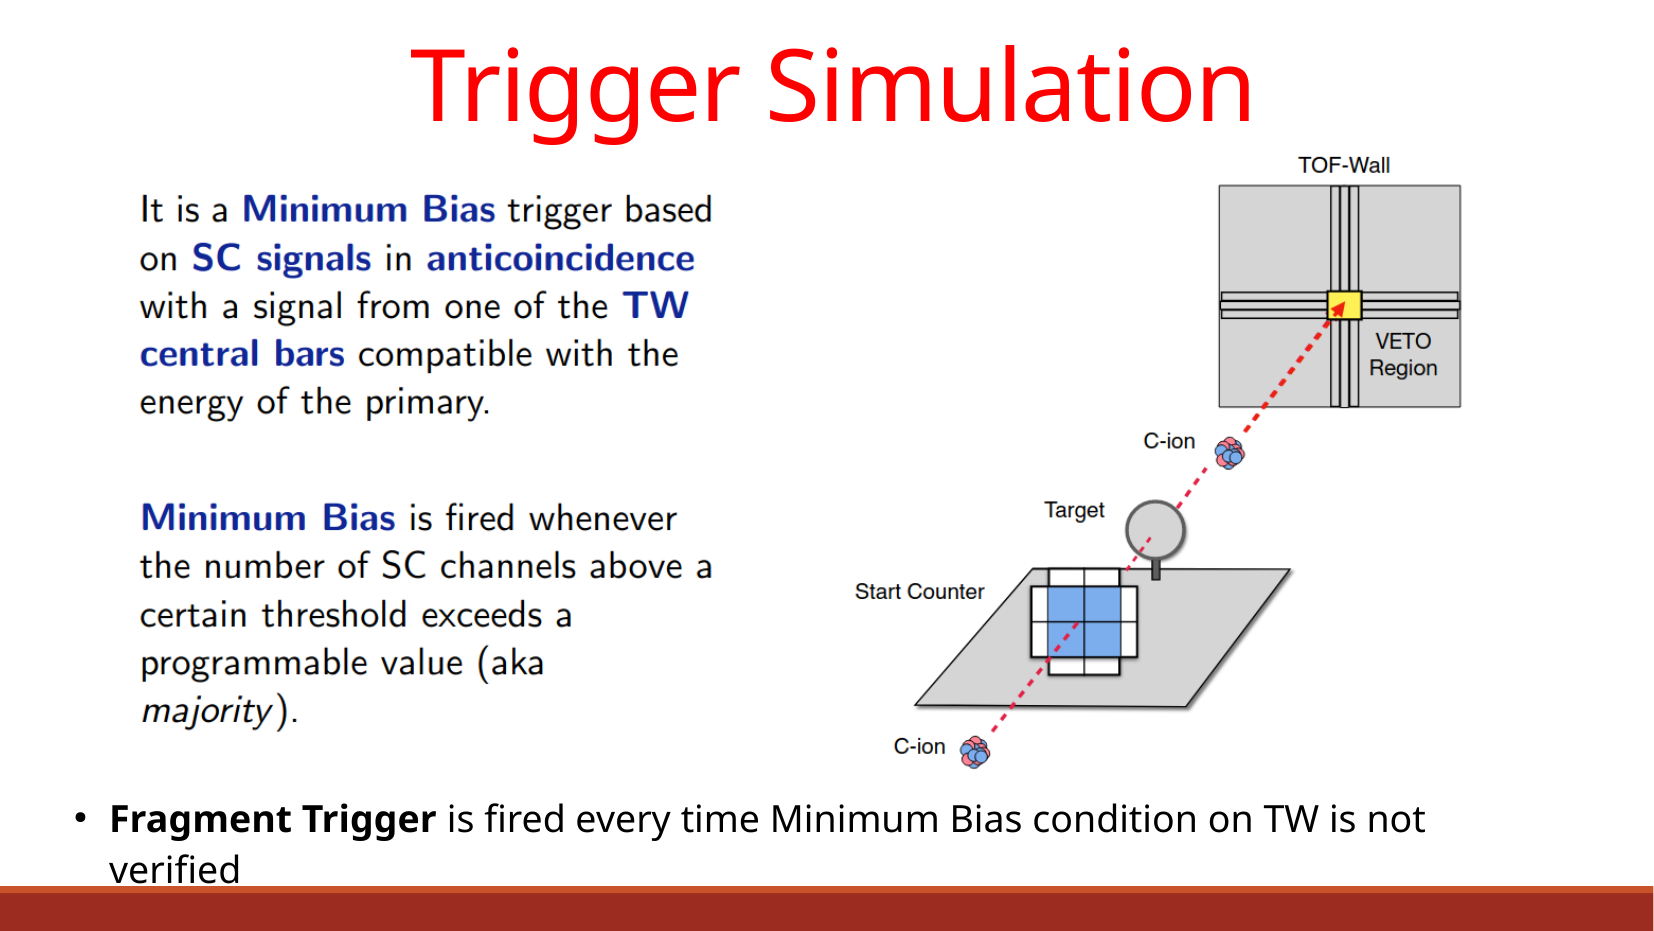

Trigger Simulation
Fragment Trigger is fired every time Minimum Bias condition on TW is not verified